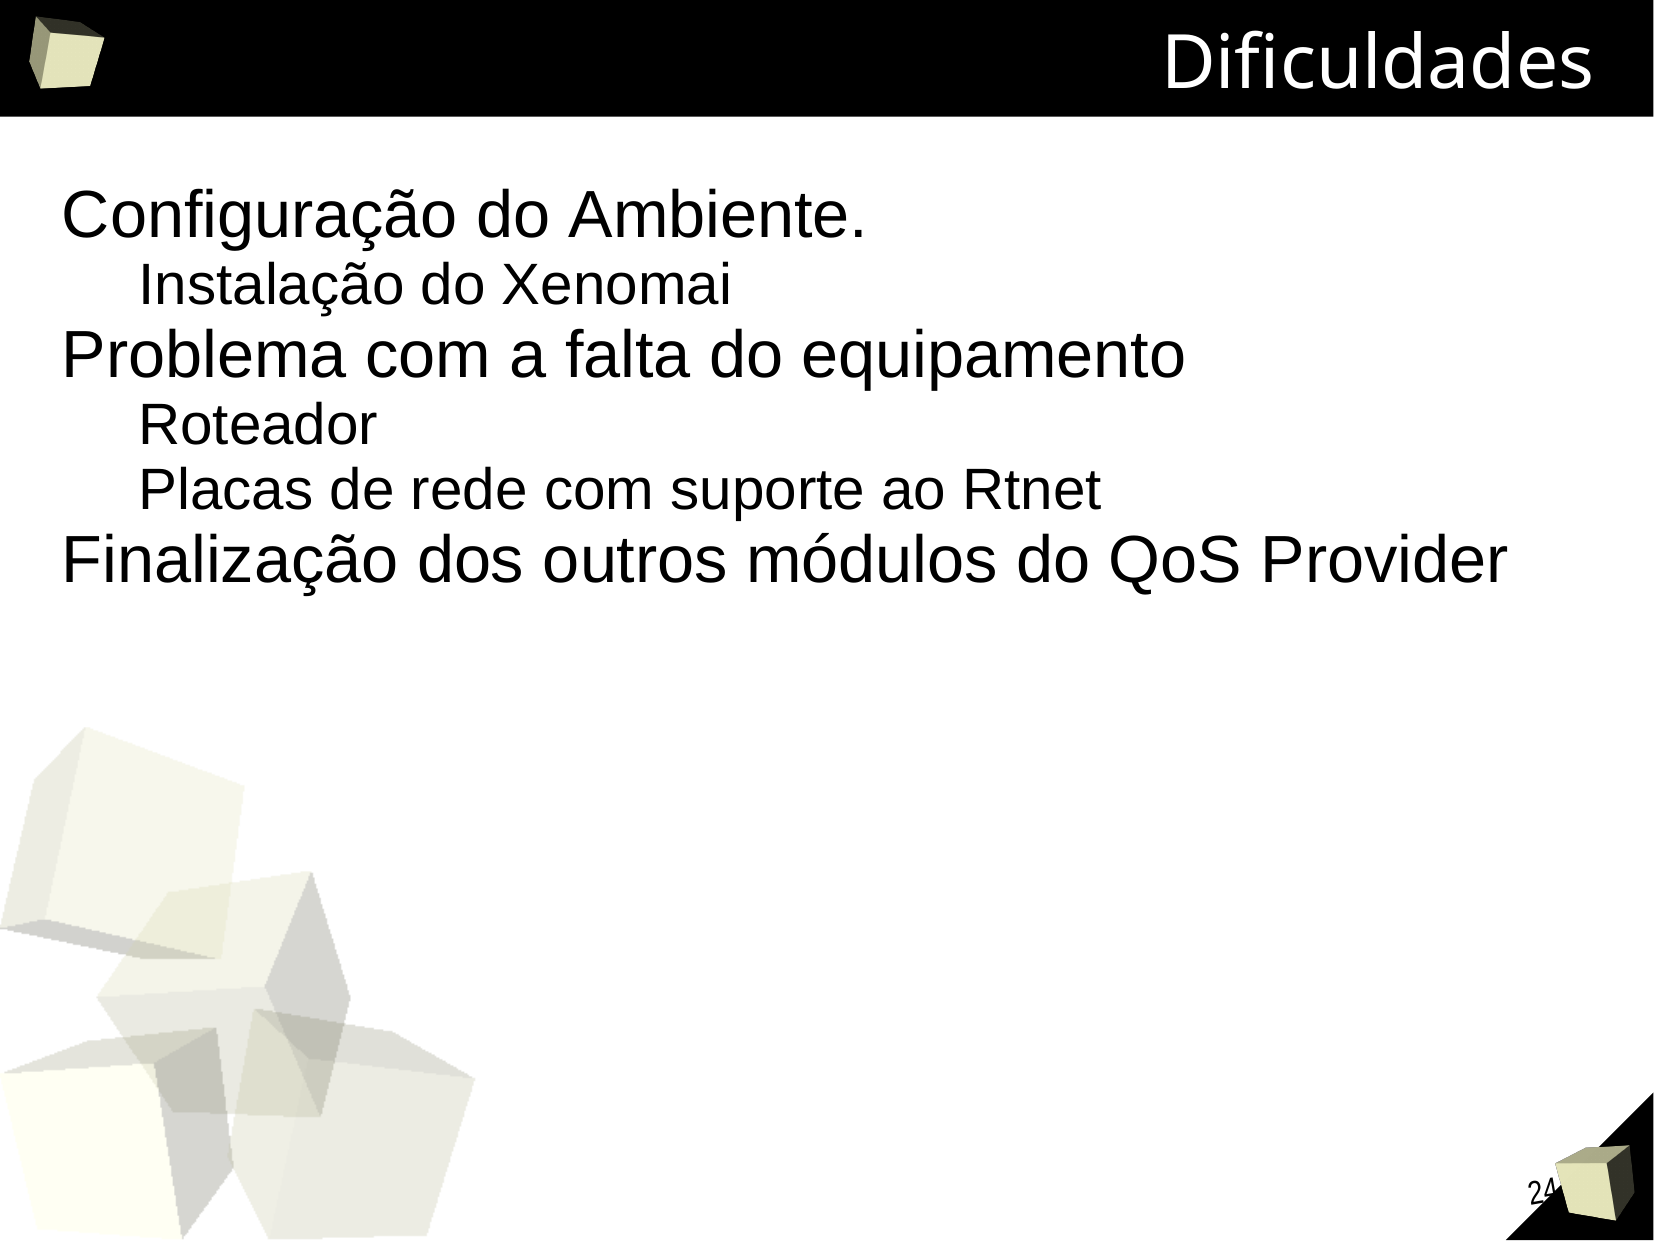

# Dificuldades
Configuração do Ambiente.
Instalação do Xenomai
Problema com a falta do equipamento
Roteador
Placas de rede com suporte ao Rtnet
Finalização dos outros módulos do QoS Provider